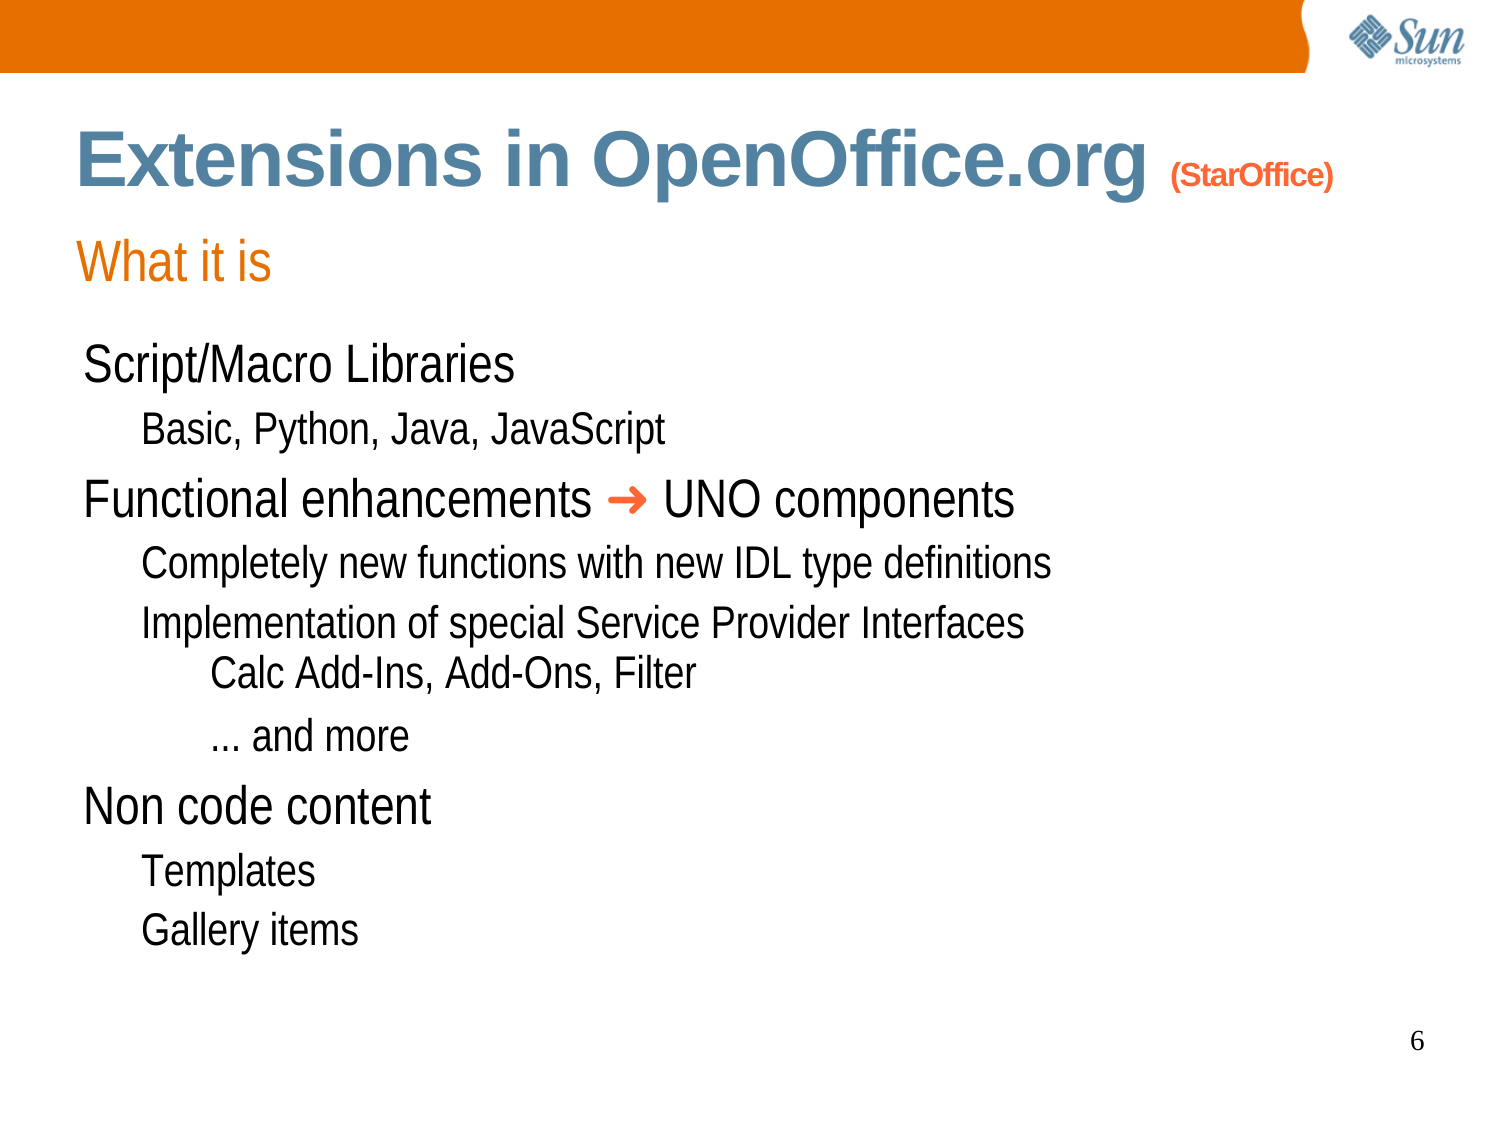

# Extensions in OpenOffice.org (StarOffice)
What it is
Script/Macro Libraries
Basic, Python, Java, JavaScript
Functional enhancements ➜ UNO components
Completely new functions with new IDL type definitions
Implementation of special Service Provider Interfaces
Calc Add-Ins, Add-Ons, Filter
... and more
Non code content
Templates
Gallery items
6